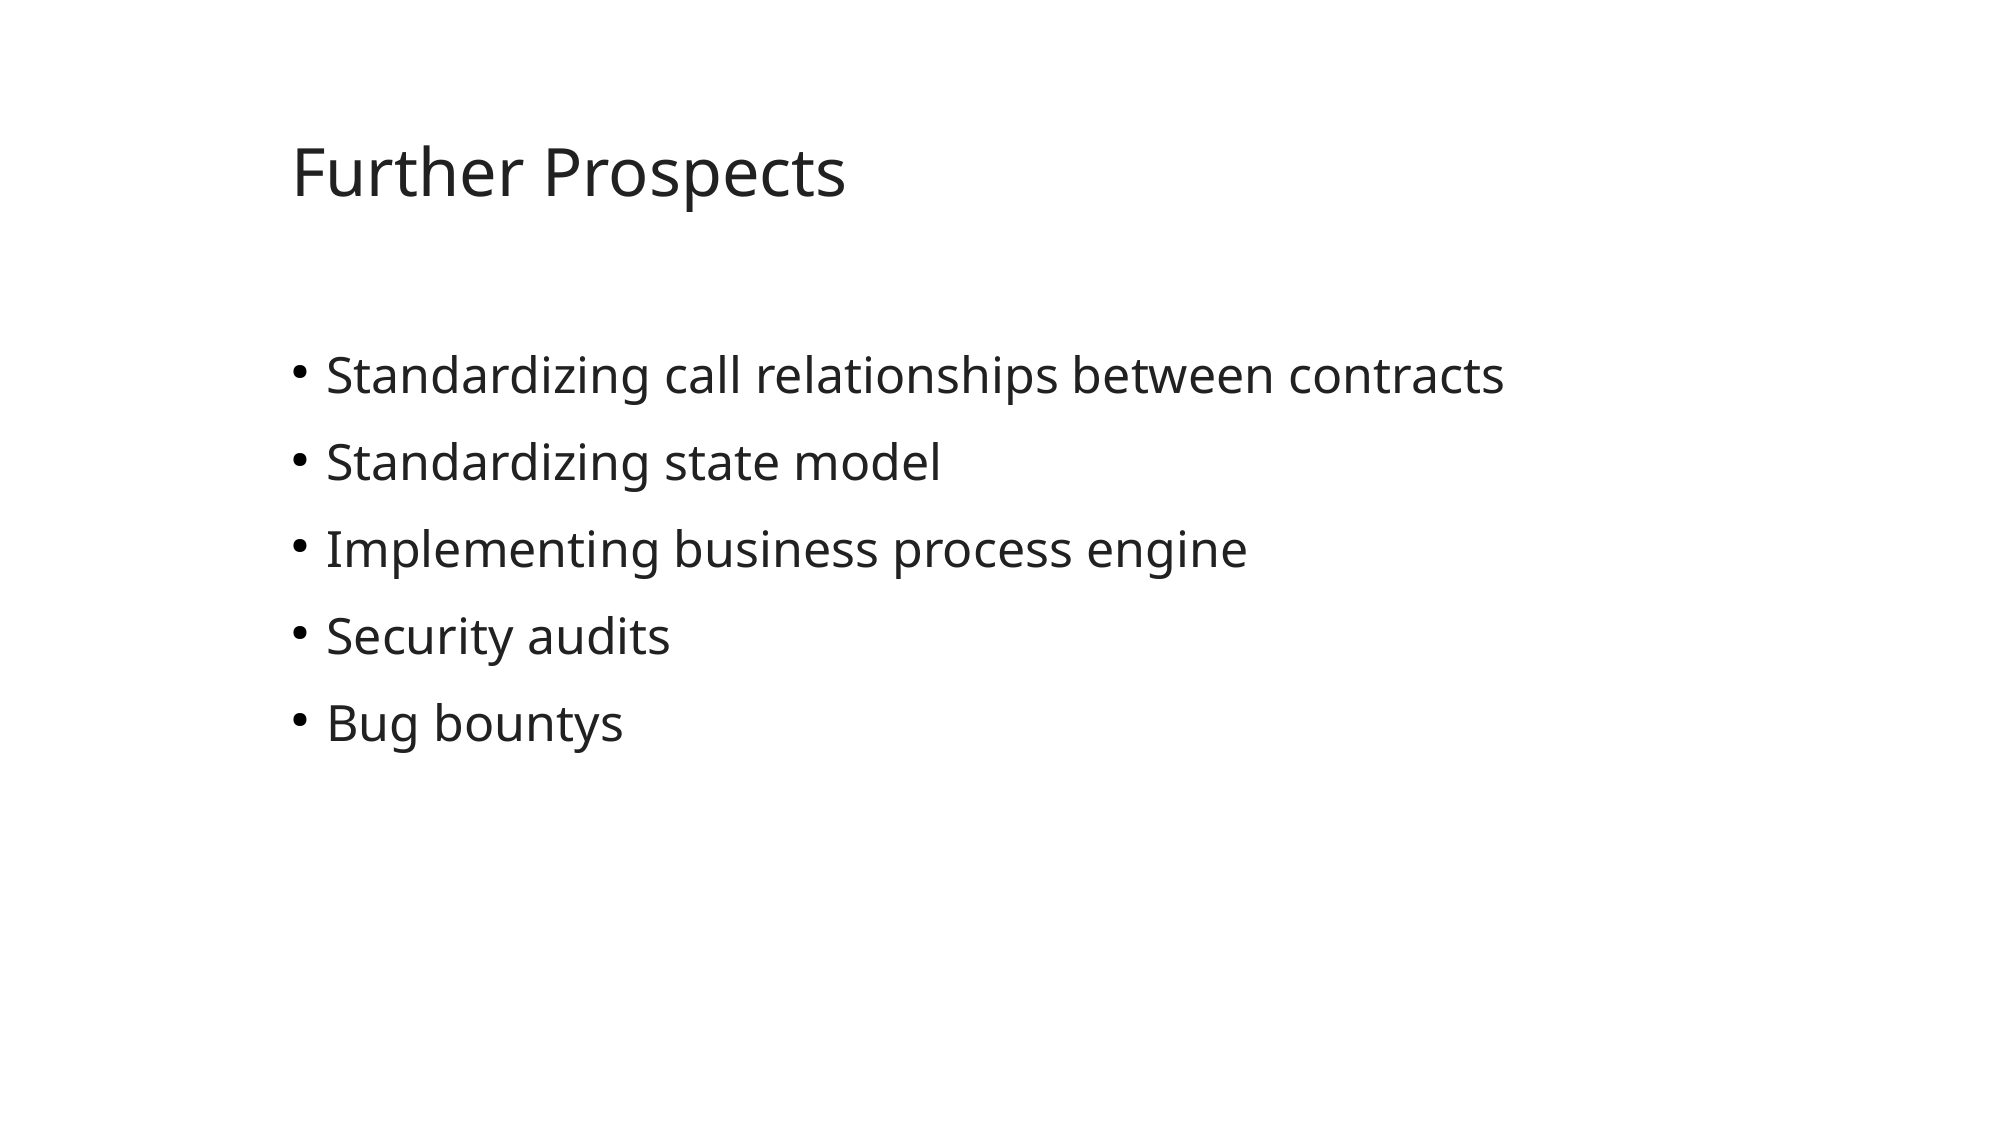

Further Prospects
Standardizing call relationships between contracts
Standardizing state model
Implementing business process engine
Security audits
Bug bountys